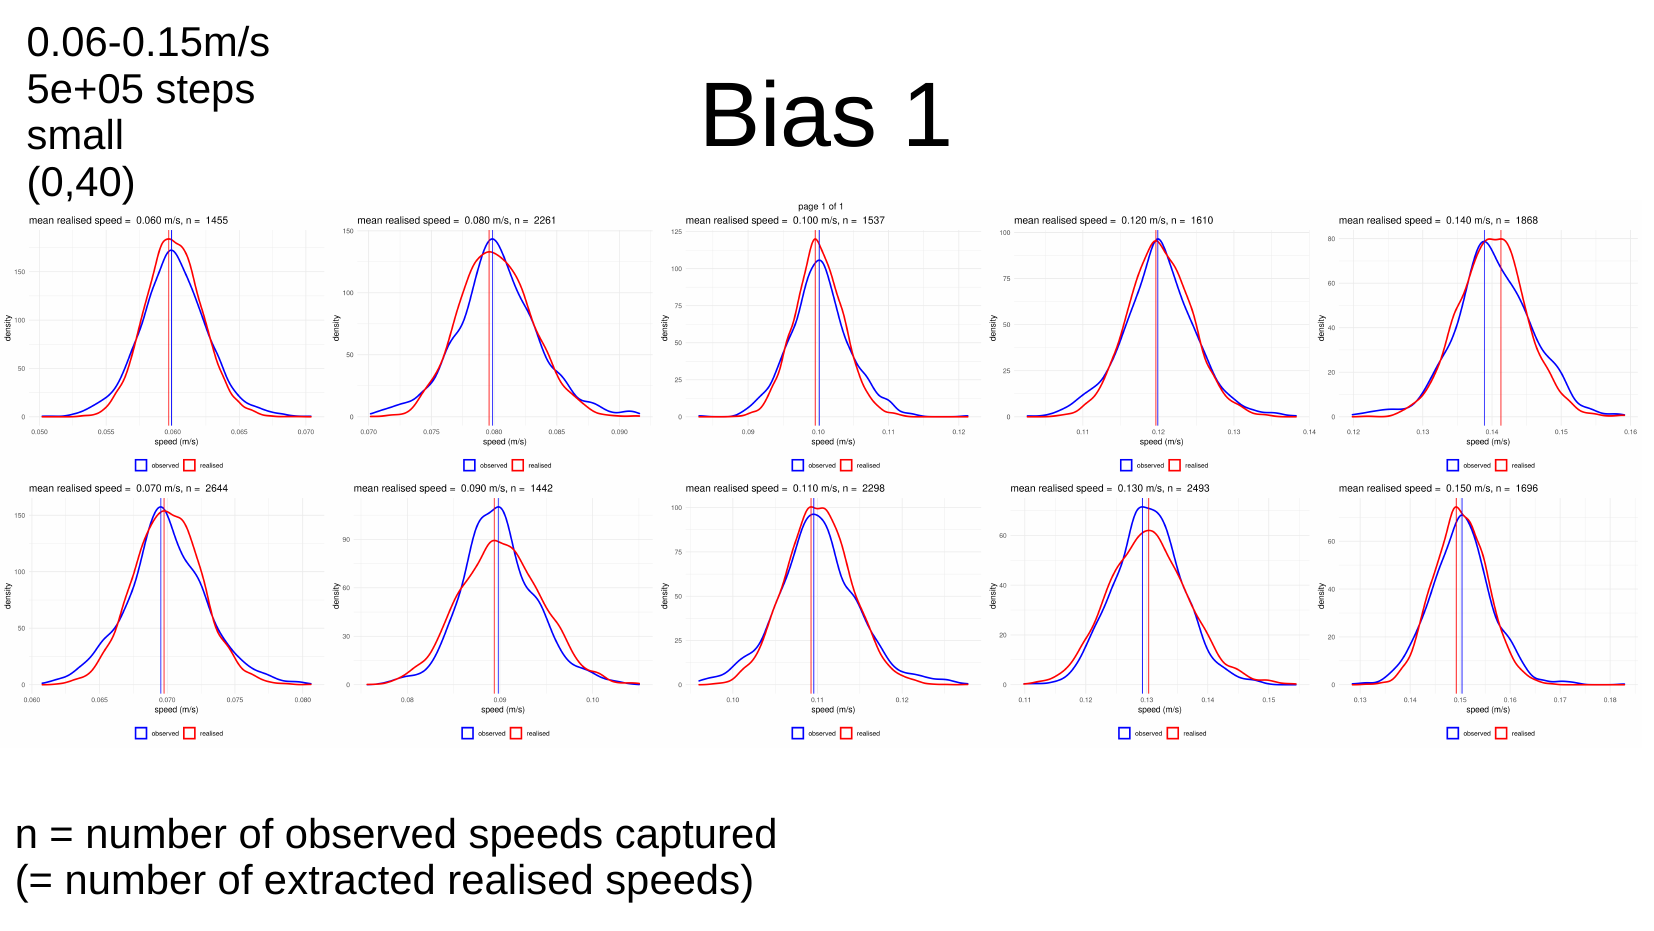

0.06-0.15m/s
5e+05 steps
small
(0,40)
# Bias 1
n = number of observed speeds captured
(= number of extracted realised speeds)